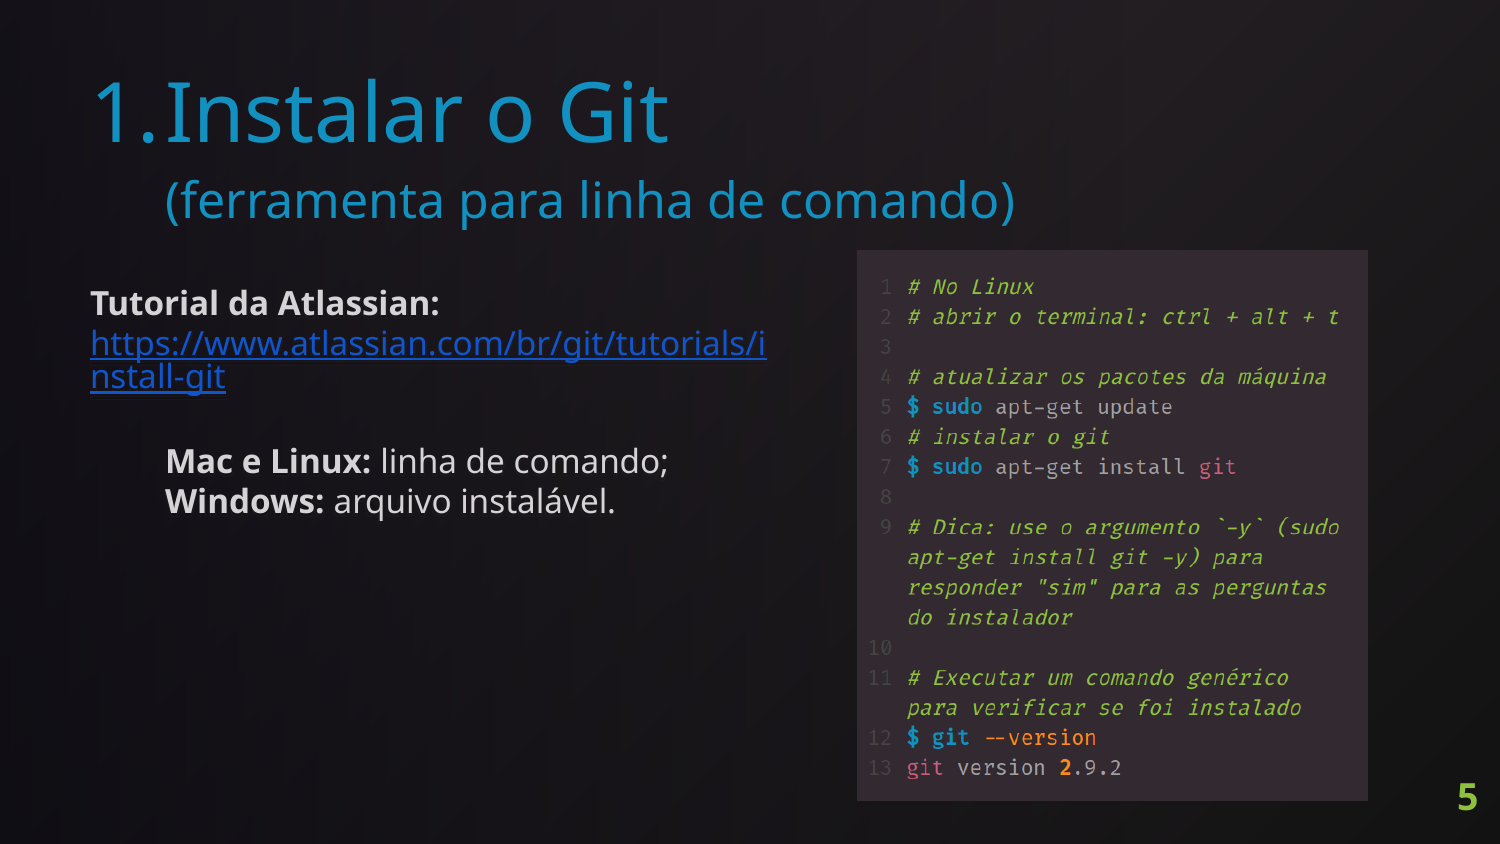

# Instalar o Git (ferramenta para linha de comando)
Tutorial da Atlassian:
https://www.atlassian.com/br/git/tutorials/install-git
Mac e Linux: linha de comando;
Windows: arquivo instalável.